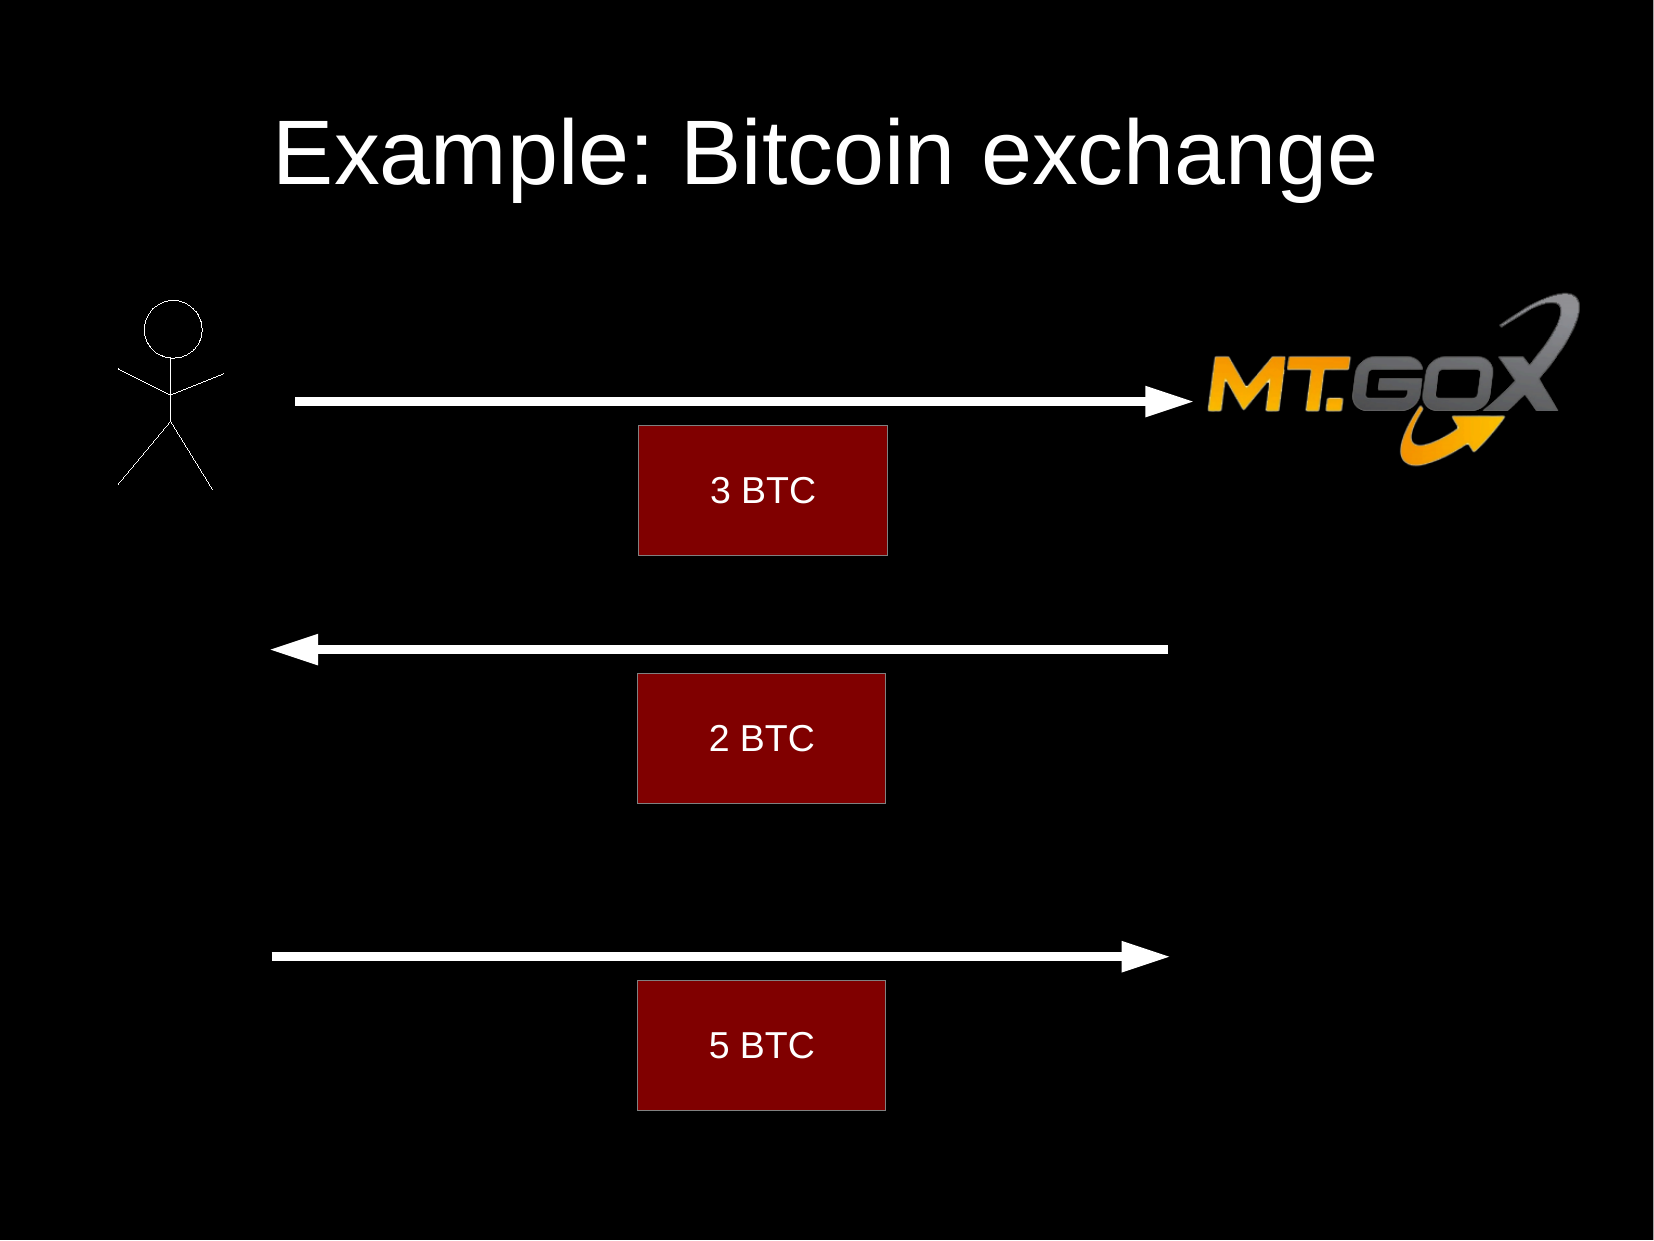

# Example: Bitcoin exchange
3 BTC
2 BTC
5 BTC